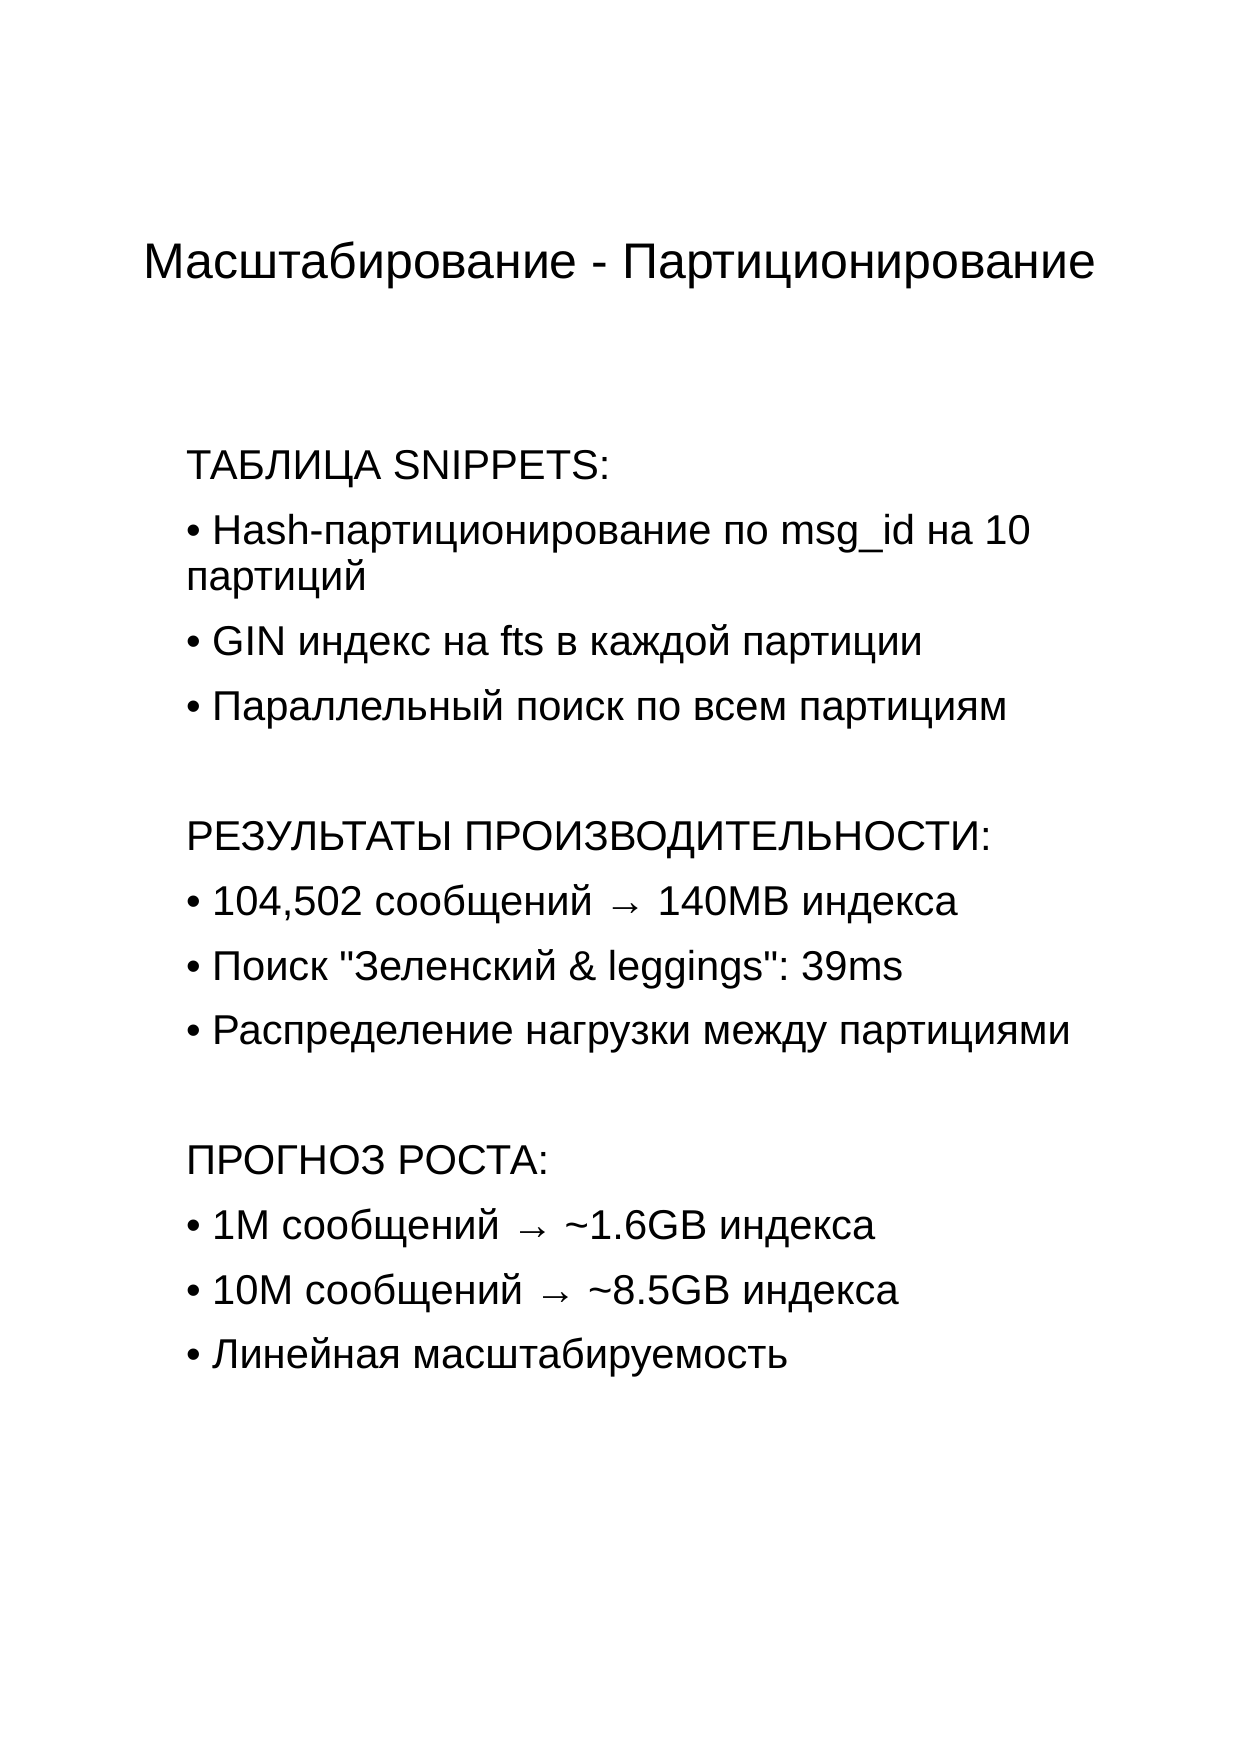

# Масштабирование - Партиционирование
ТАБЛИЦА SNIPPETS:
• Hash-партиционирование по msg_id на 10 партиций
• GIN индекс на fts в каждой партиции
• Параллельный поиск по всем партициям
РЕЗУЛЬТАТЫ ПРОИЗВОДИТЕЛЬНОСТИ:
• 104,502 сообщений → 140MB индекса
• Поиск "Зеленский & leggings": 39ms
• Распределение нагрузки между партициями
ПРОГНОЗ РОСТА:
• 1M сообщений → ~1.6GB индекса
• 10M сообщений → ~8.5GB индекса
• Линейная масштабируемость